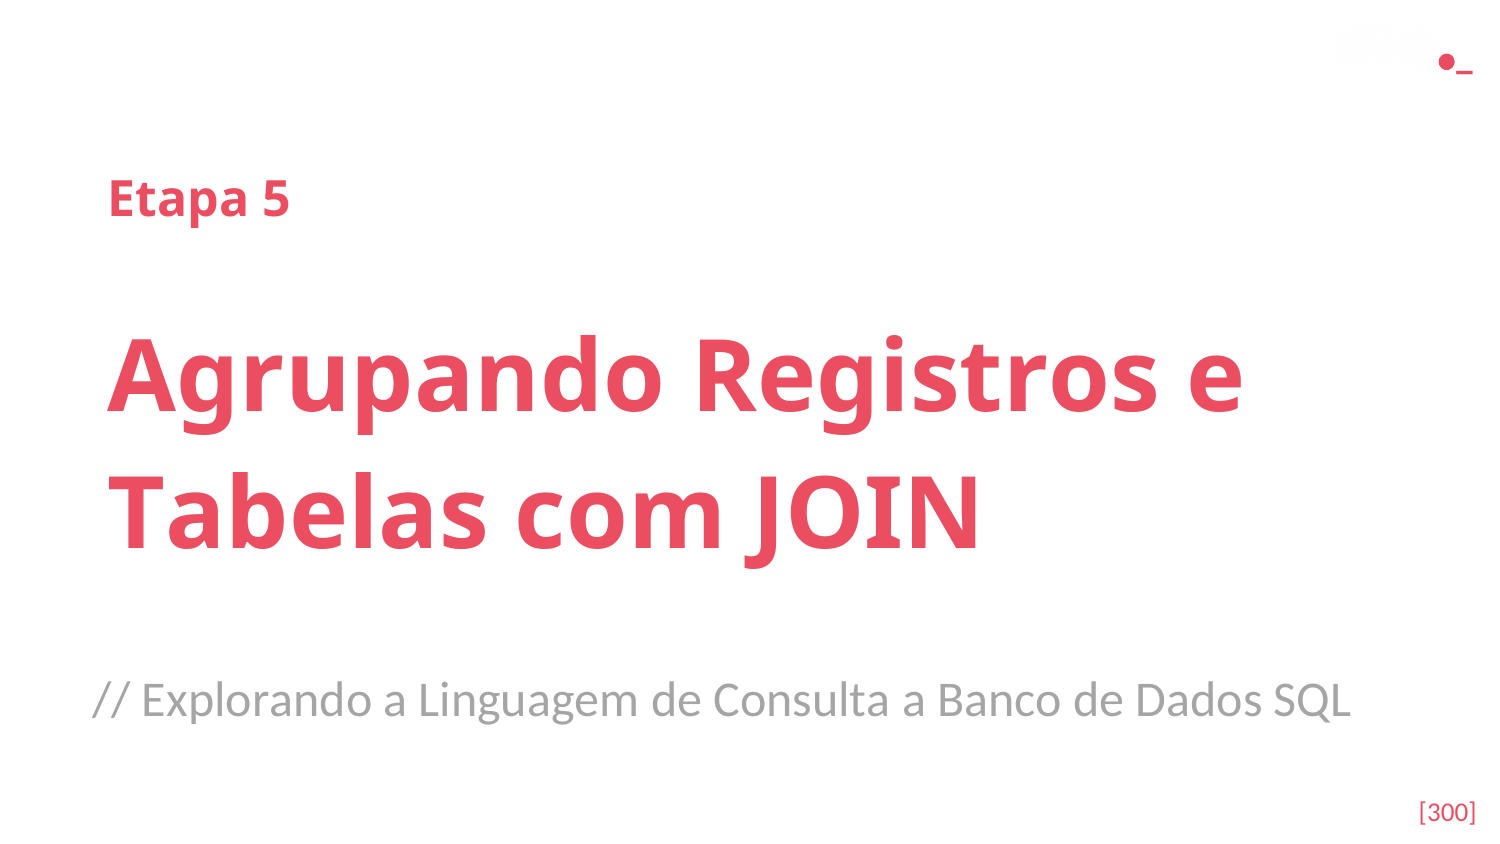

Etapa 5
Agrupando Registros e Tabelas com JOIN
// Explorando a Linguagem de Consulta a Banco de Dados SQL